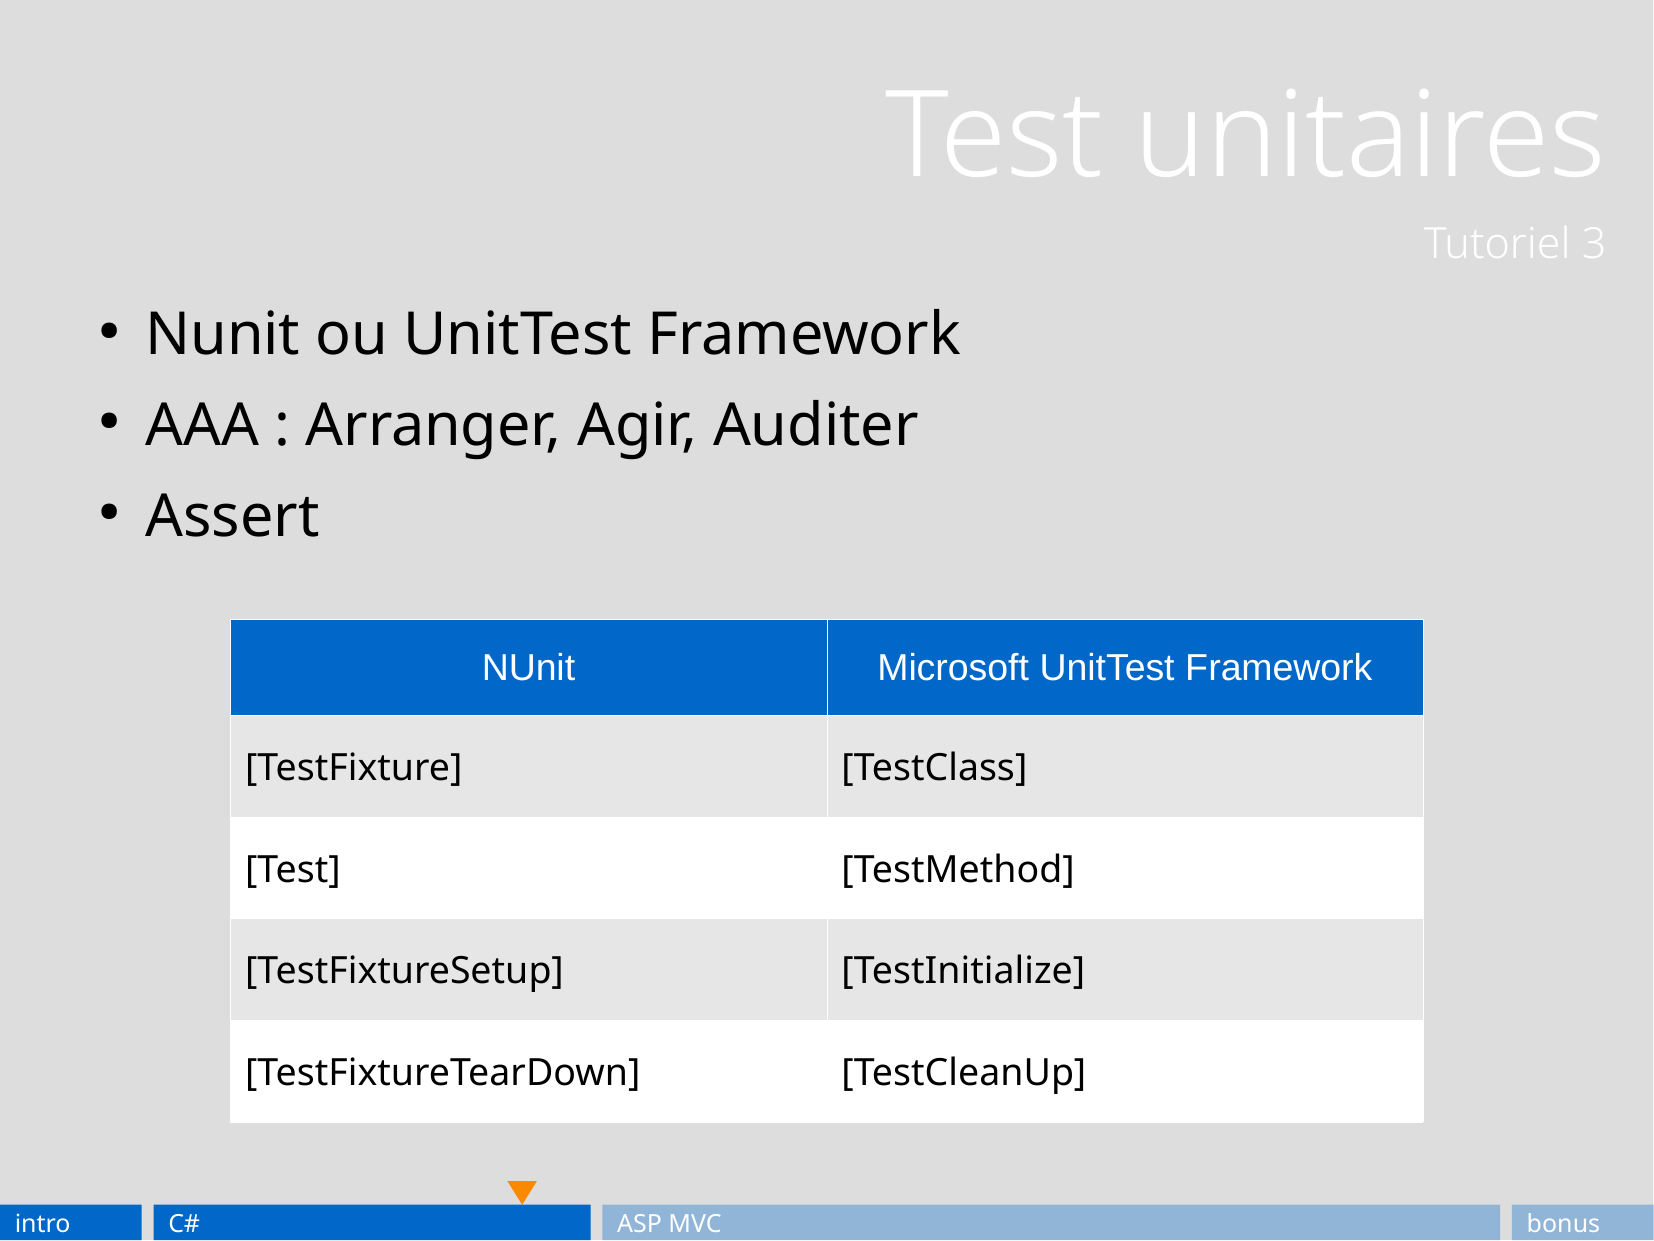

# Test unitaires
Tutoriel 3
Nunit ou UnitTest Framework
AAA : Arranger, Agir, Auditer
Assert
| NUnit | Microsoft UnitTest Framework |
| --- | --- |
| [TestFixture] | [TestClass] |
| [Test] | [TestMethod] |
| [TestFixtureSetup] | [TestInitialize] |
| [TestFixtureTearDown] | [TestCleanUp] |
intro
C#
ASP MVC
bonus